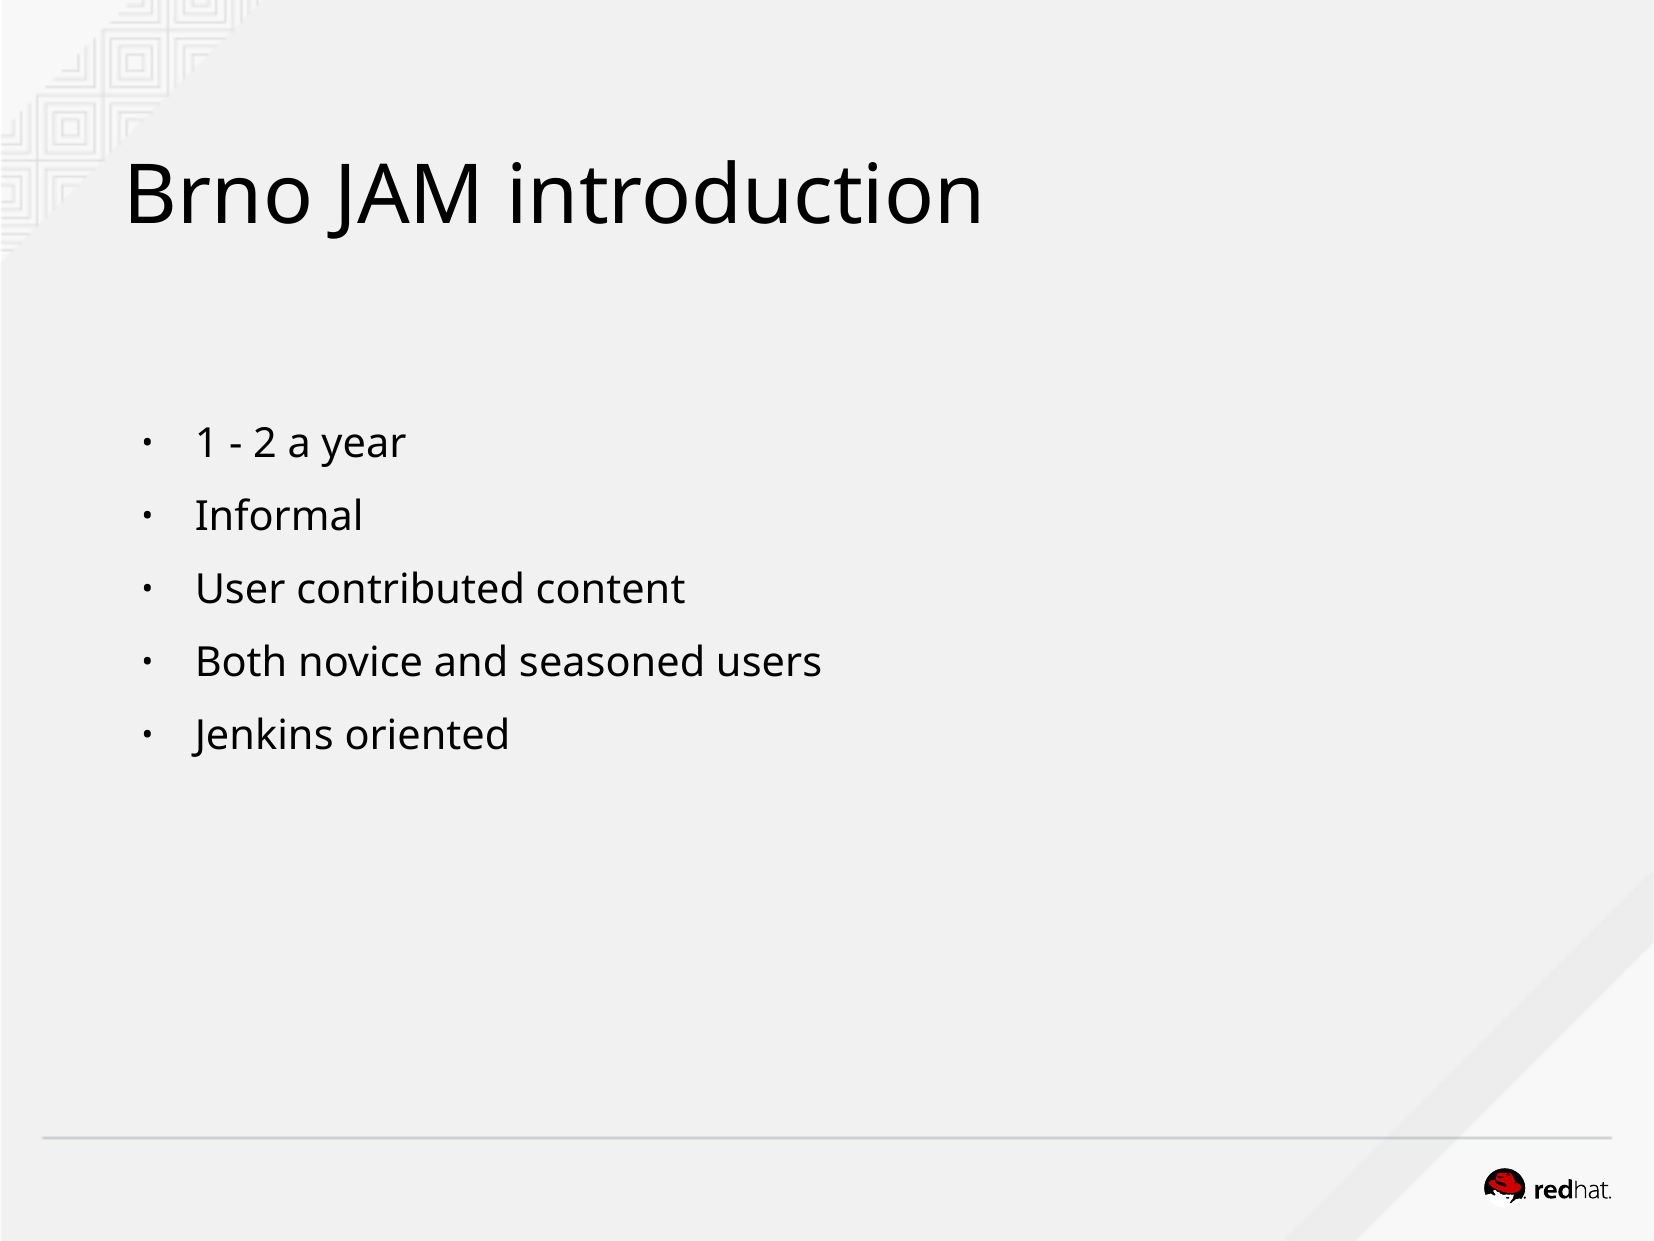

# Brno JAM introduction
1 - 2 a year
Informal
User contributed content
Both novice and seasoned users
Jenkins oriented